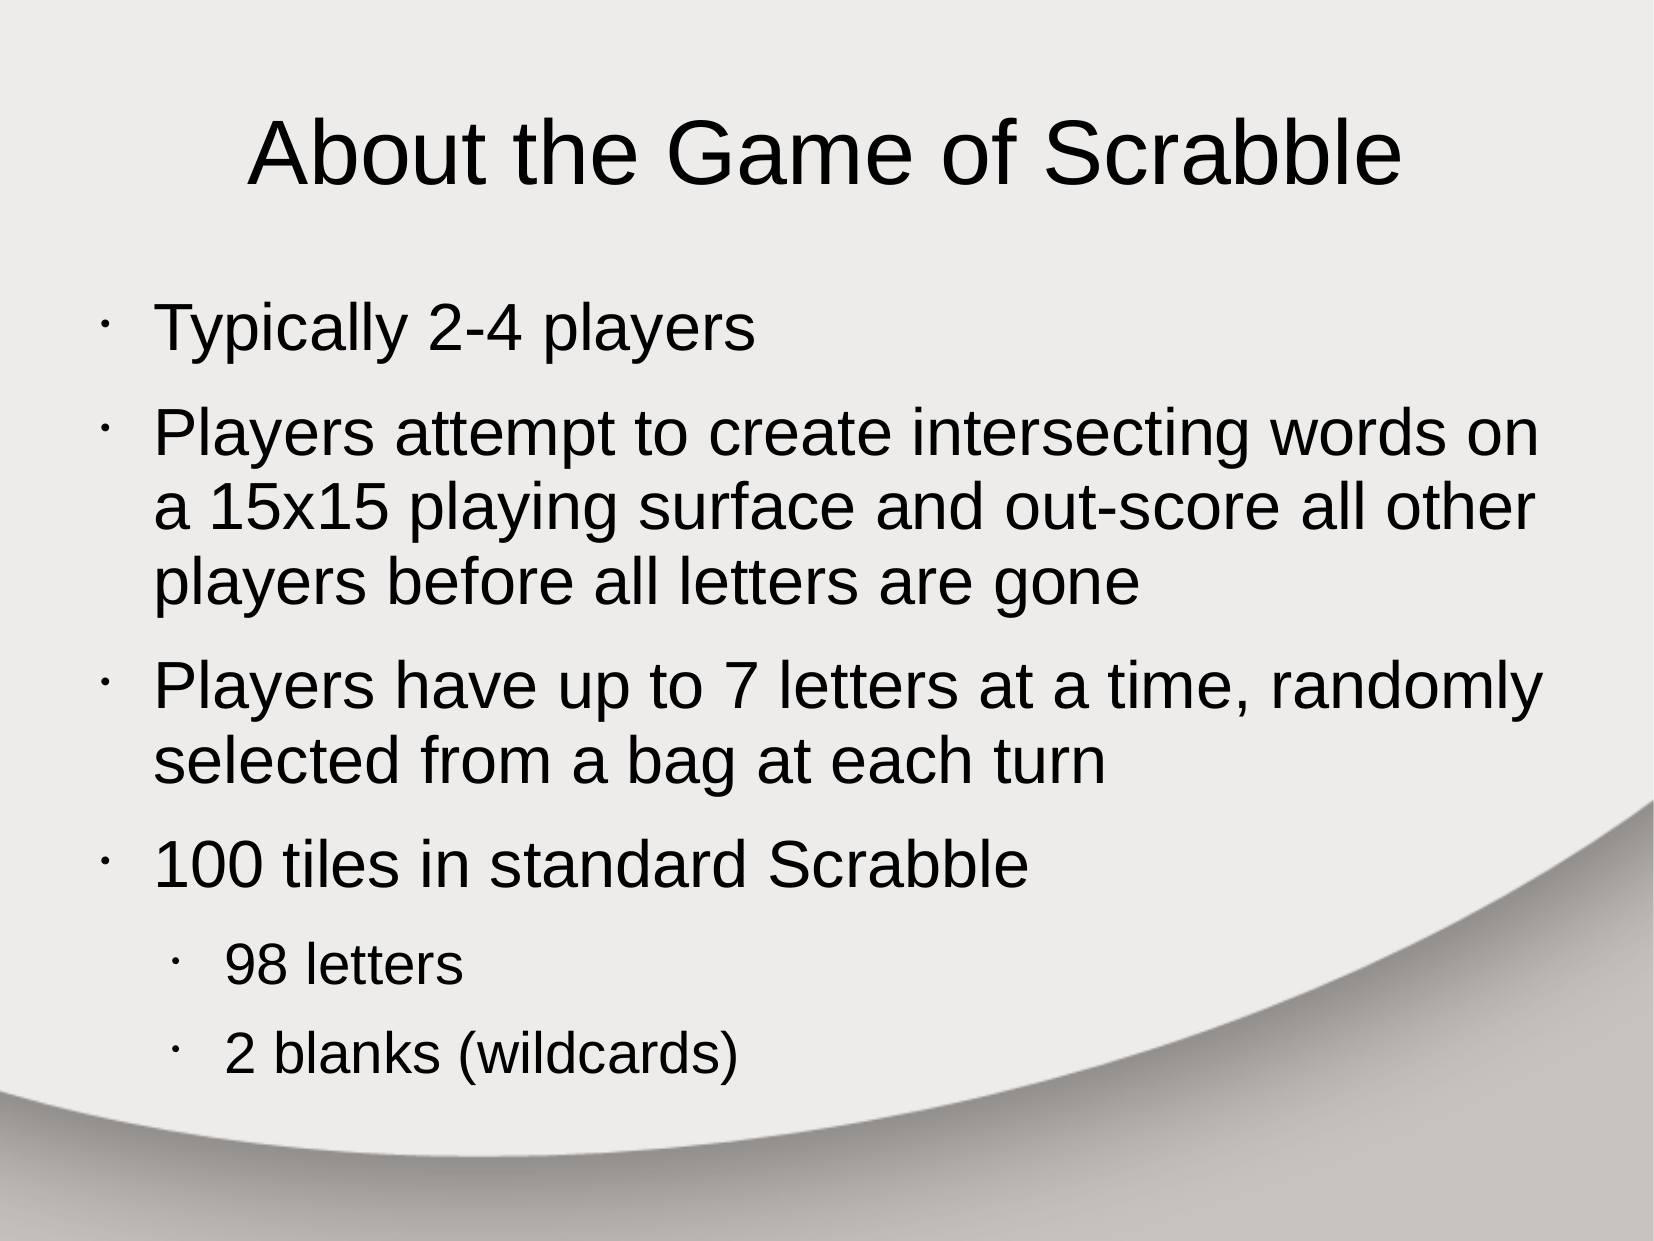

# About the Game of Scrabble
Typically 2-4 players
Players attempt to create intersecting words on a 15x15 playing surface and out-score all other players before all letters are gone
Players have up to 7 letters at a time, randomly selected from a bag at each turn
100 tiles in standard Scrabble
98 letters
2 blanks (wildcards)